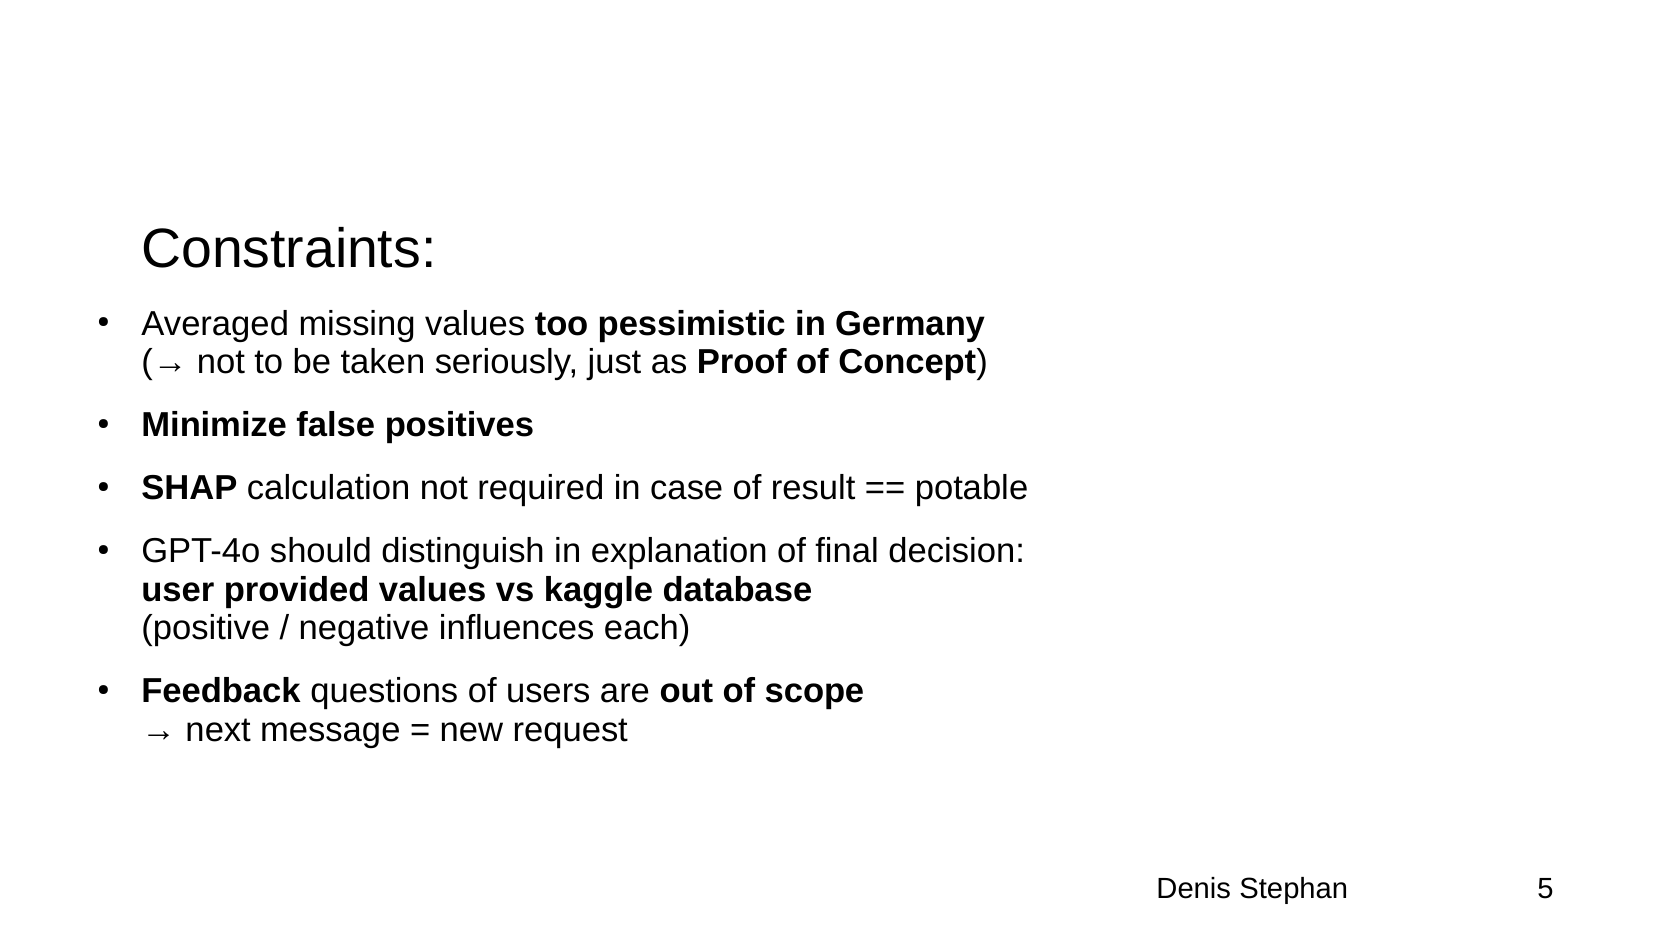

# Constraints:
Averaged missing values too pessimistic in Germany
(→ not to be taken seriously, just as Proof of Concept)
Minimize false positives
SHAP calculation not required in case of result == potable
GPT-4o should distinguish in explanation of final decision:
user provided values vs kaggle database
(positive / negative influences each)
Feedback questions of users are out of scope
→ next message = new request
Denis Stephan 5